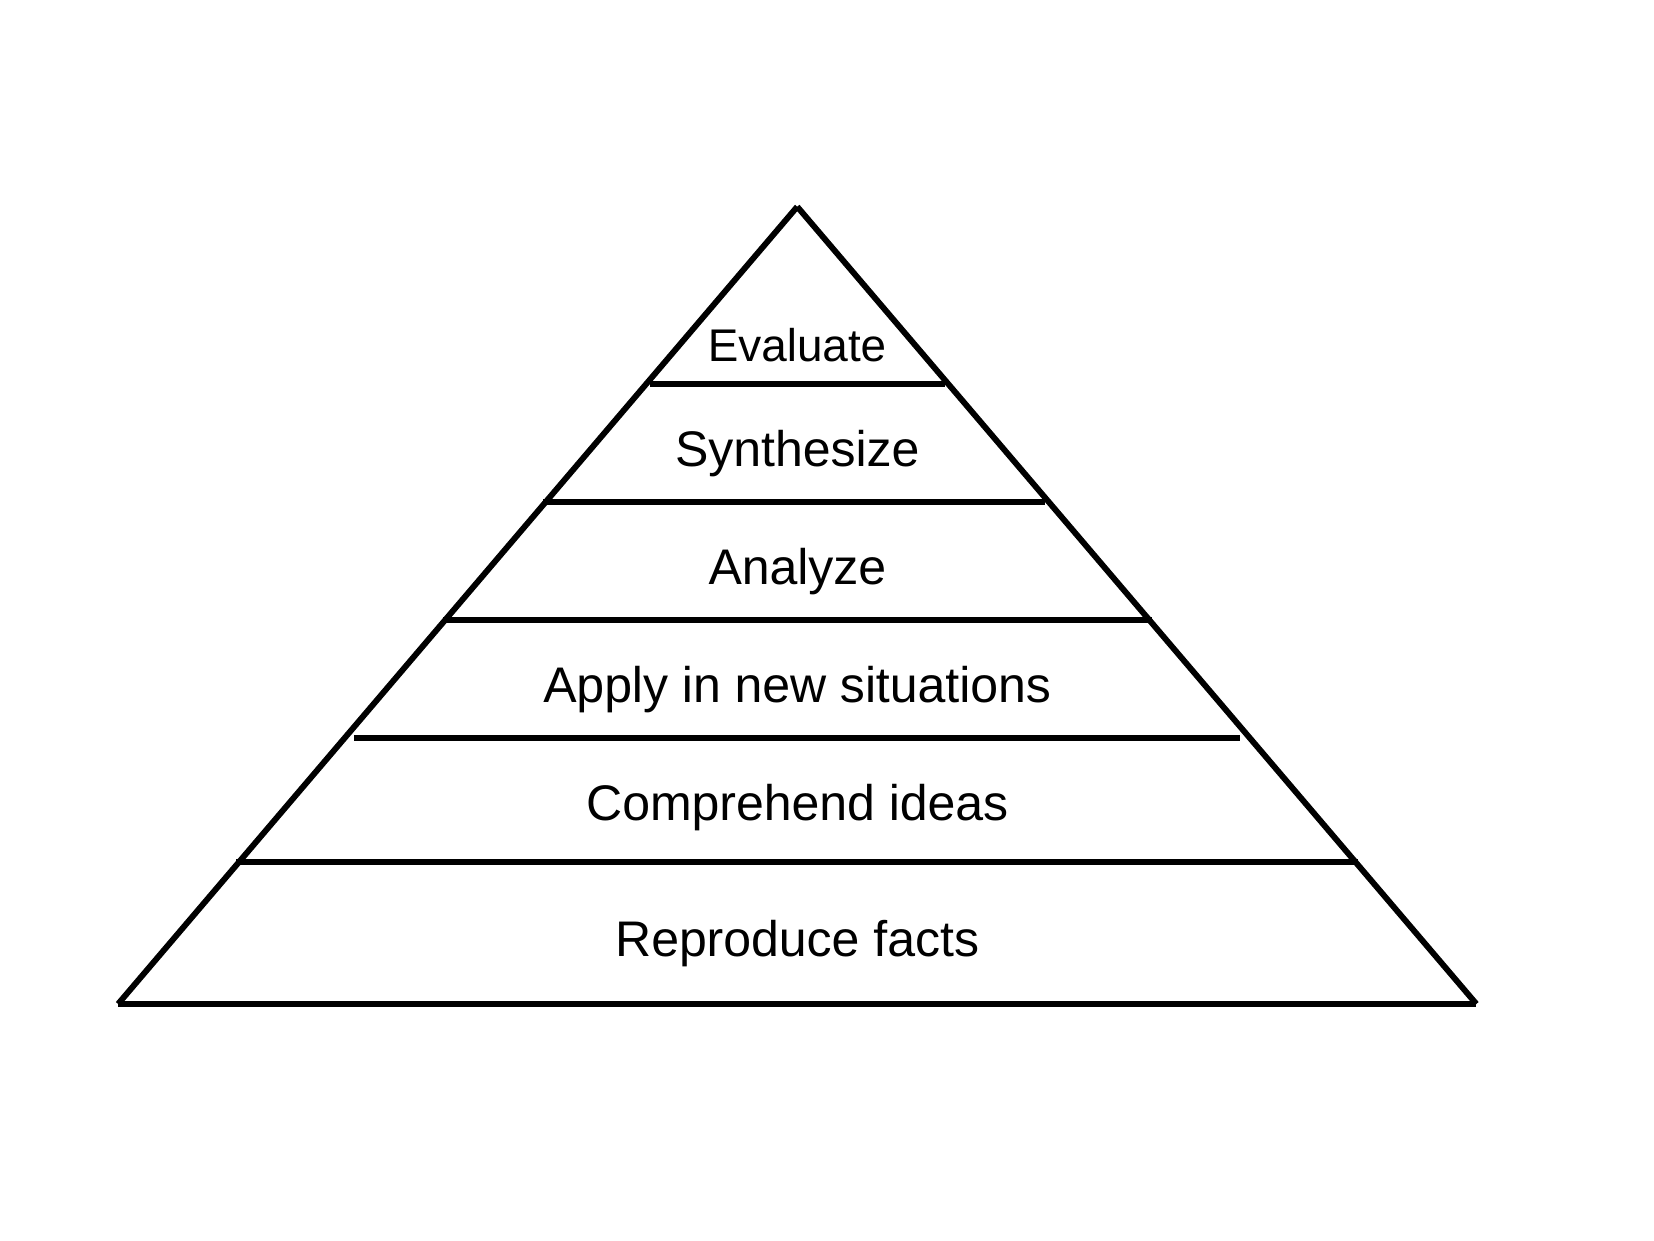

Evaluate
Synthesize
Analyze
Apply in new situations
Comprehend ideas
Reproduce facts